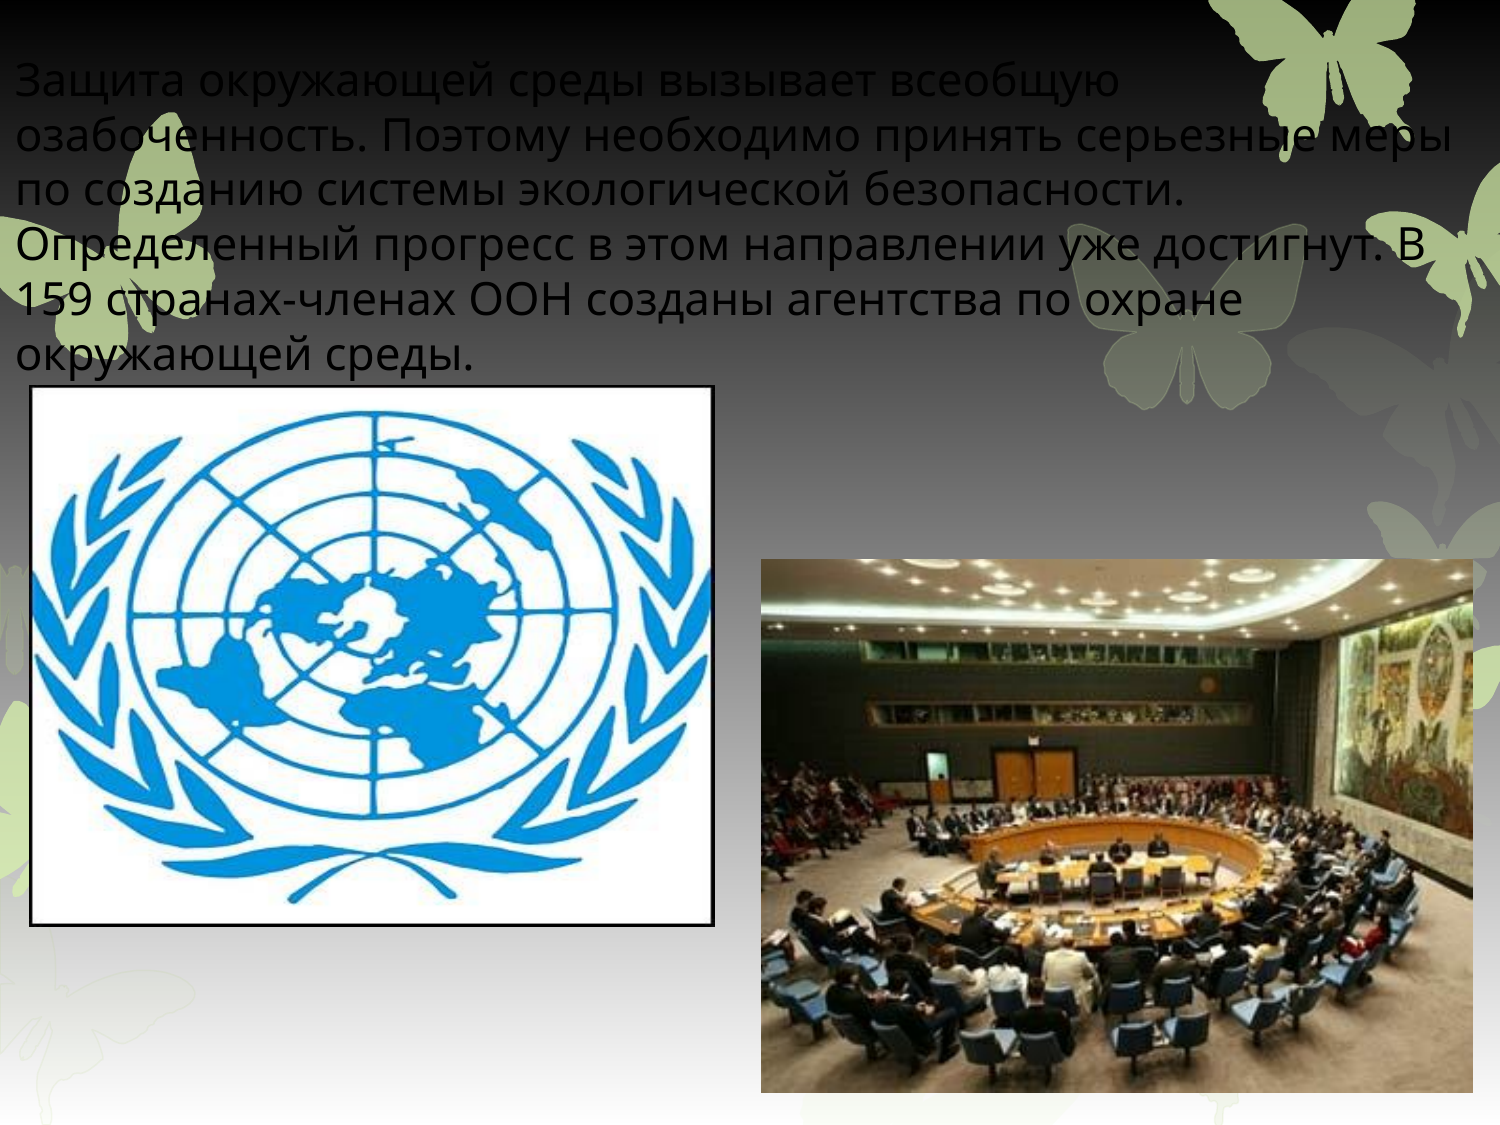

# Защита окружающей среды вызывает всеобщую озабоченность. Поэтому необходимо принять серьезные меры по созданию системы экологической безопасности. Определенный прогресс в этом направлении уже достигнут. В 159 странах-членах ООН созданы агентства по охране окружающей среды.